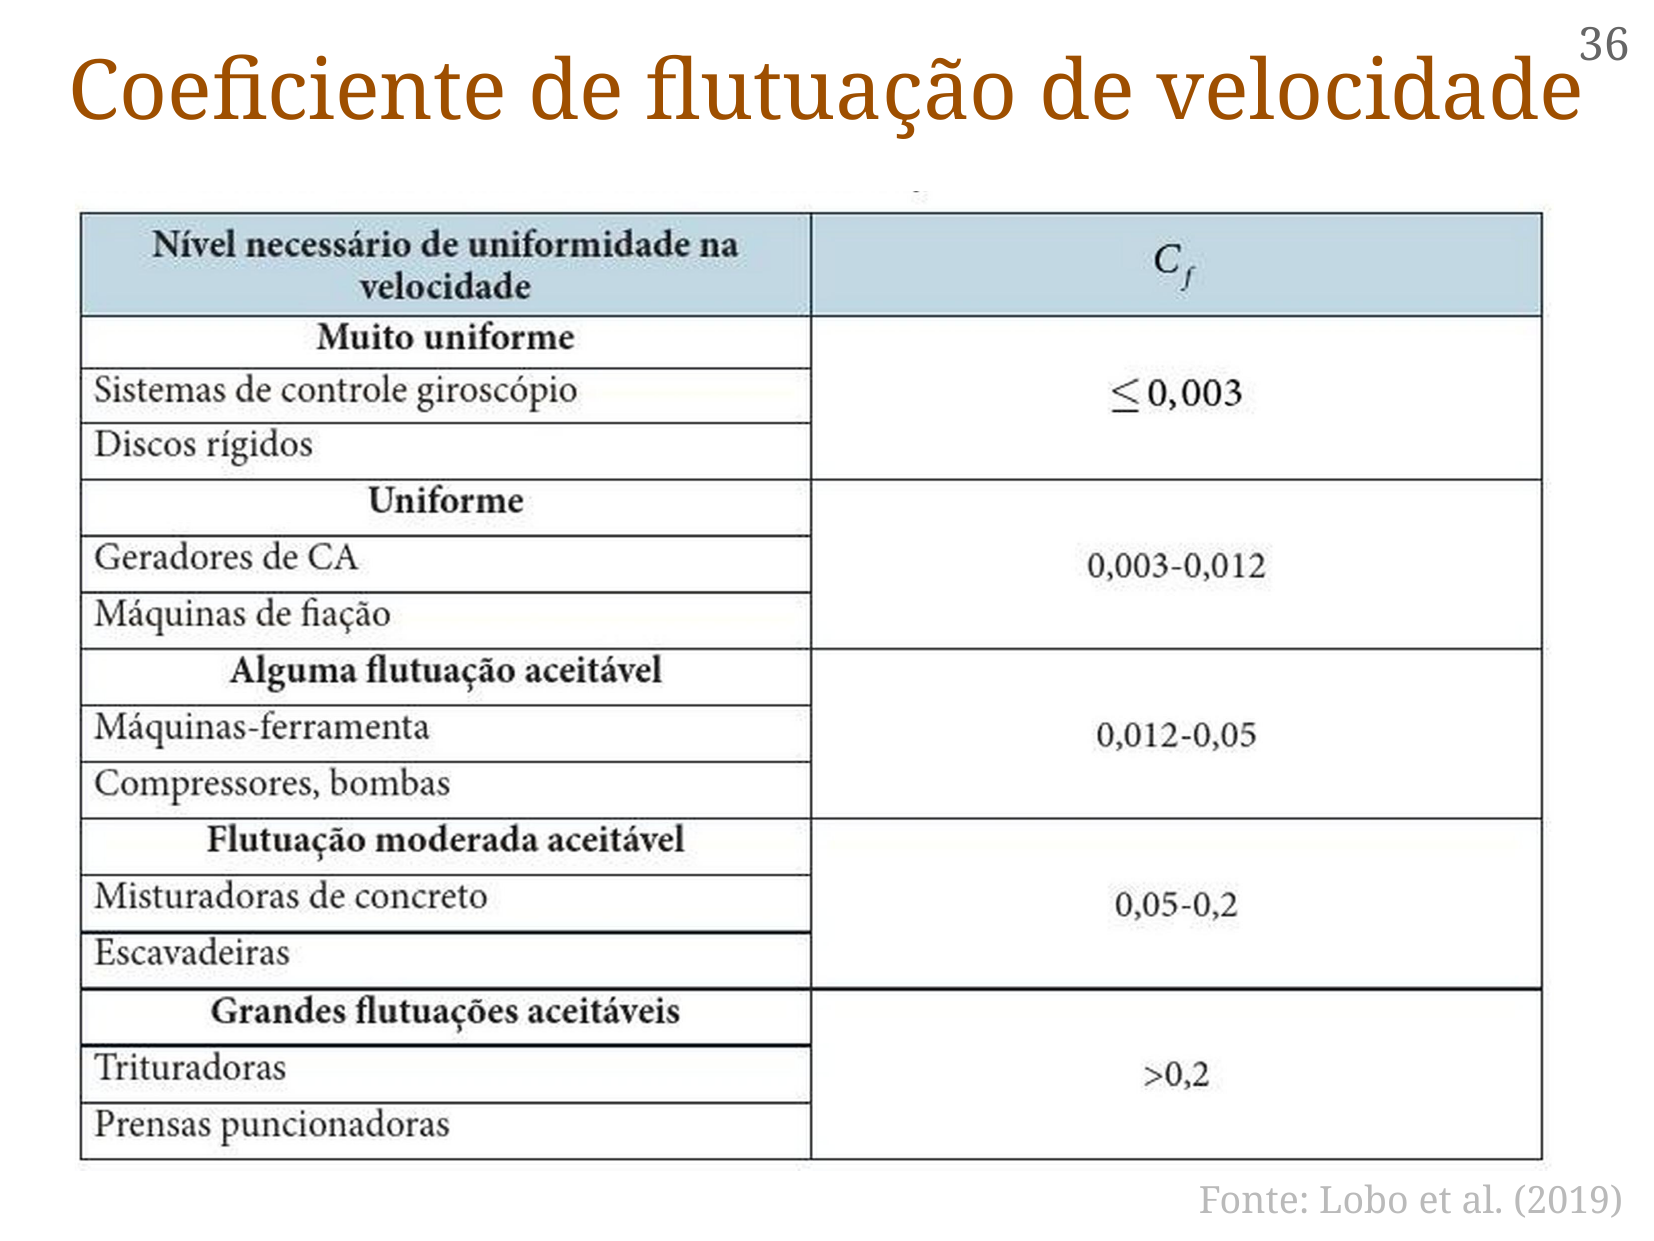

36
# Coeficiente de flutuação de velocidade
Fonte: Lobo et al. (2019)